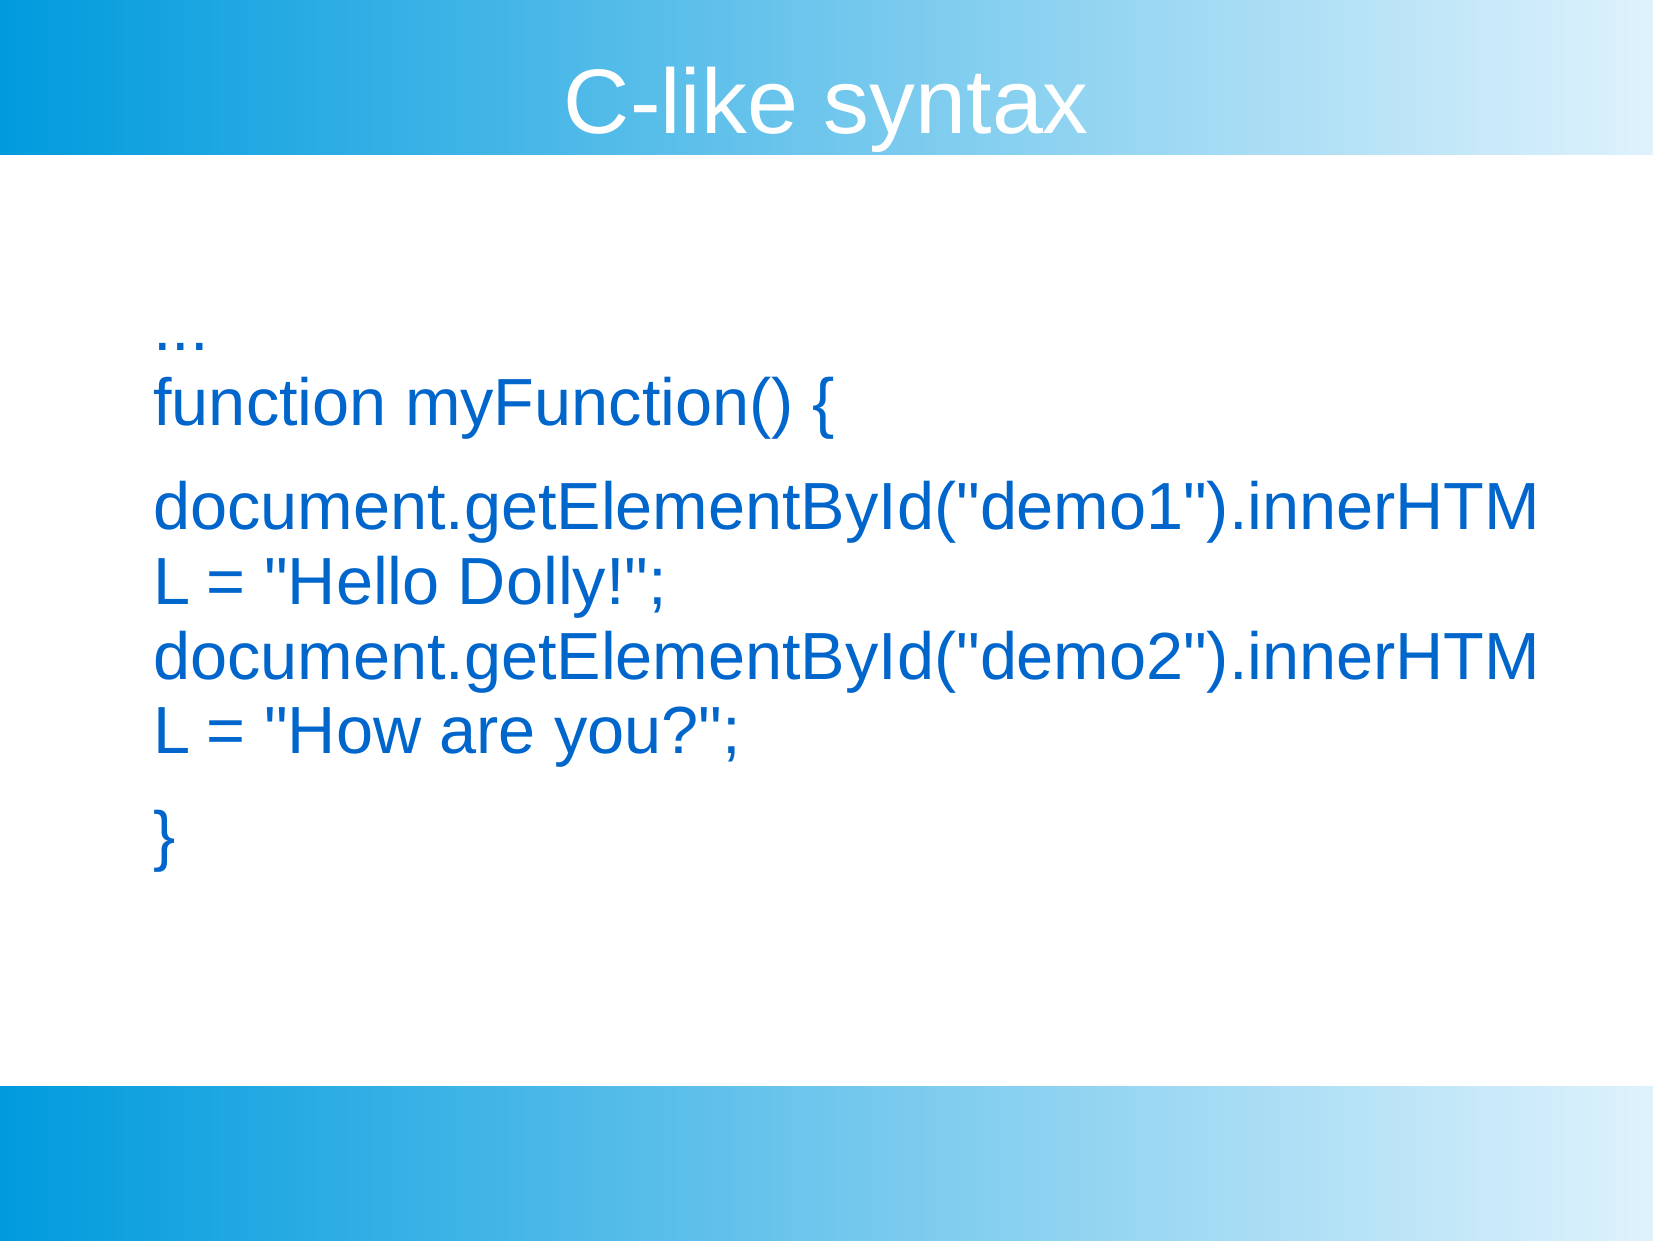

# C-like syntax
...
function myFunction() {
document.getElementById("demo1").innerHTML = "Hello Dolly!"; document.getElementById("demo2").innerHTML = "How are you?";
}